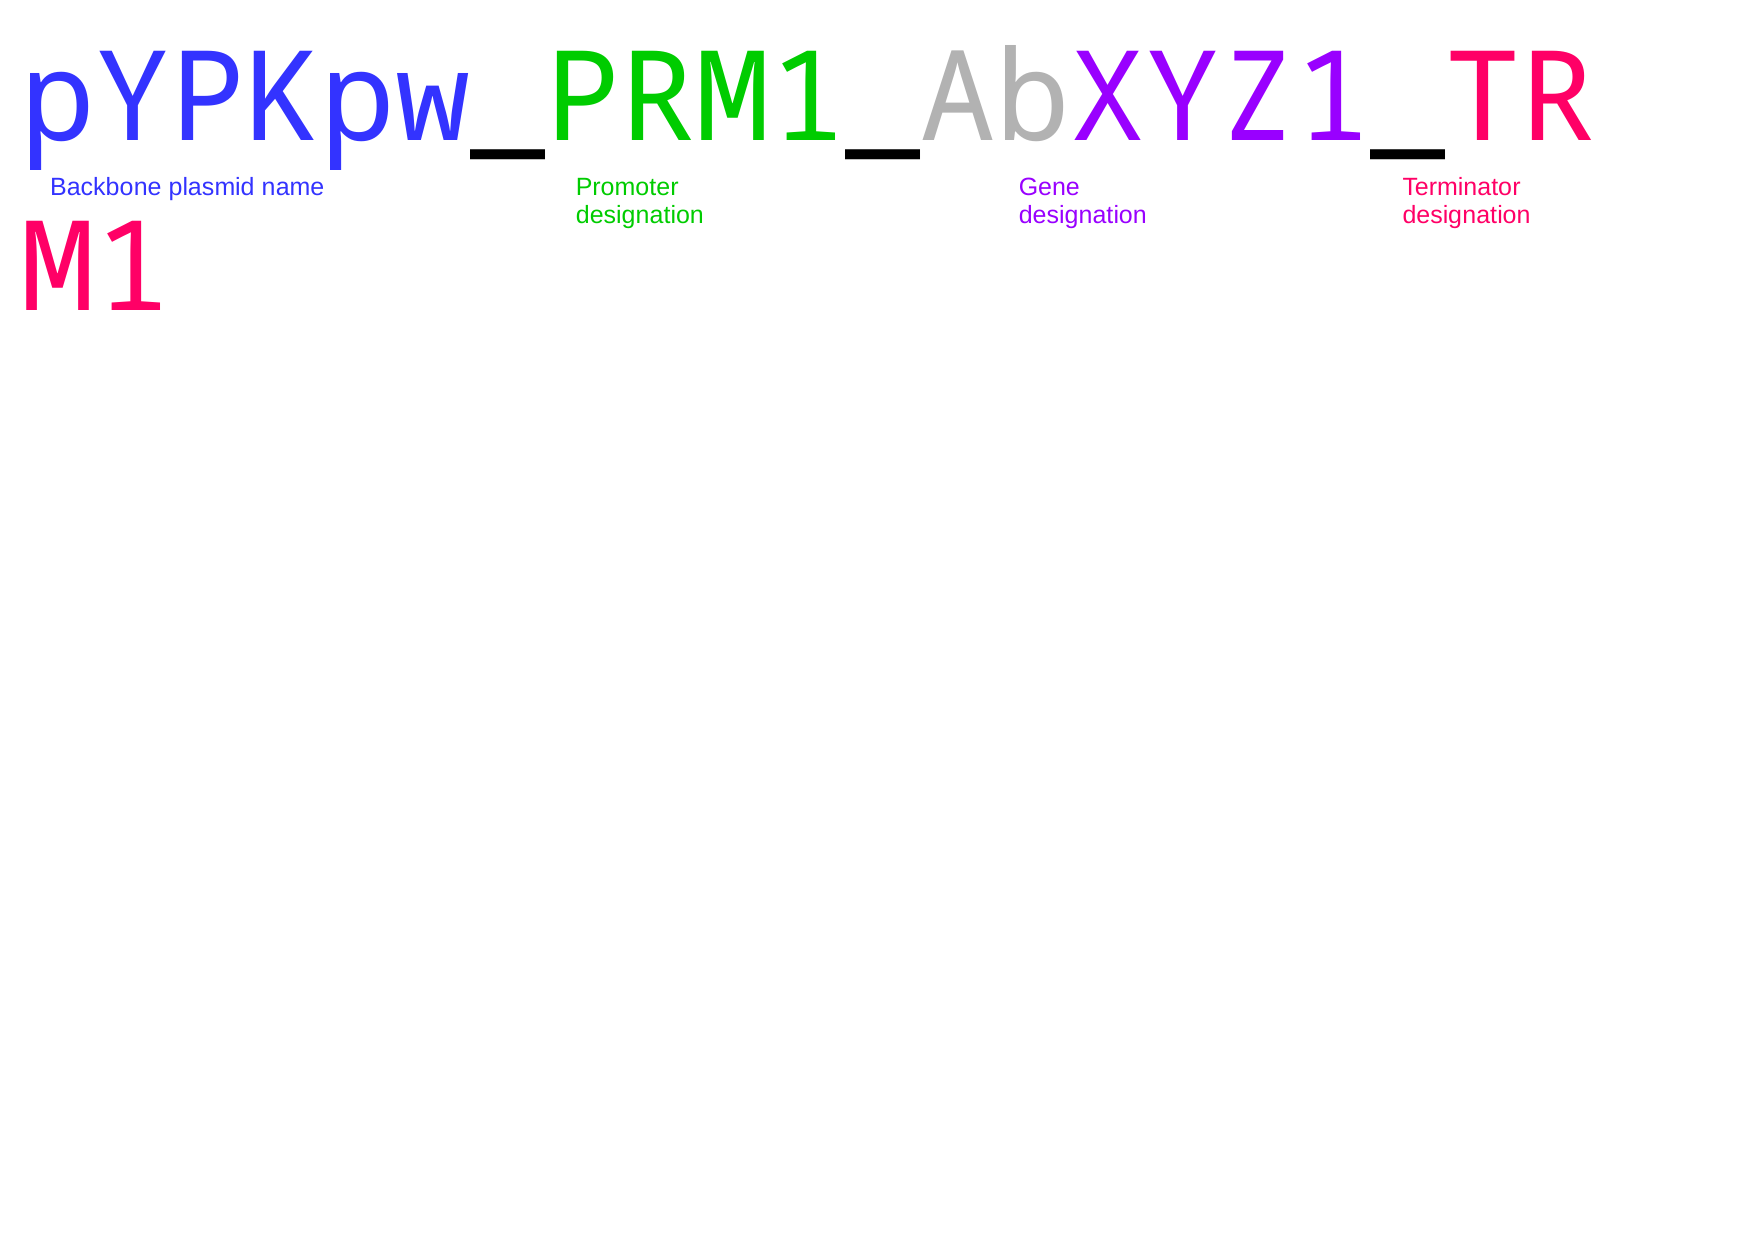

pYPKpw_PRM1_AbXYZ1_TRM1
Backbone plasmid name
Promoter designation
Gene designation
Terminator designation